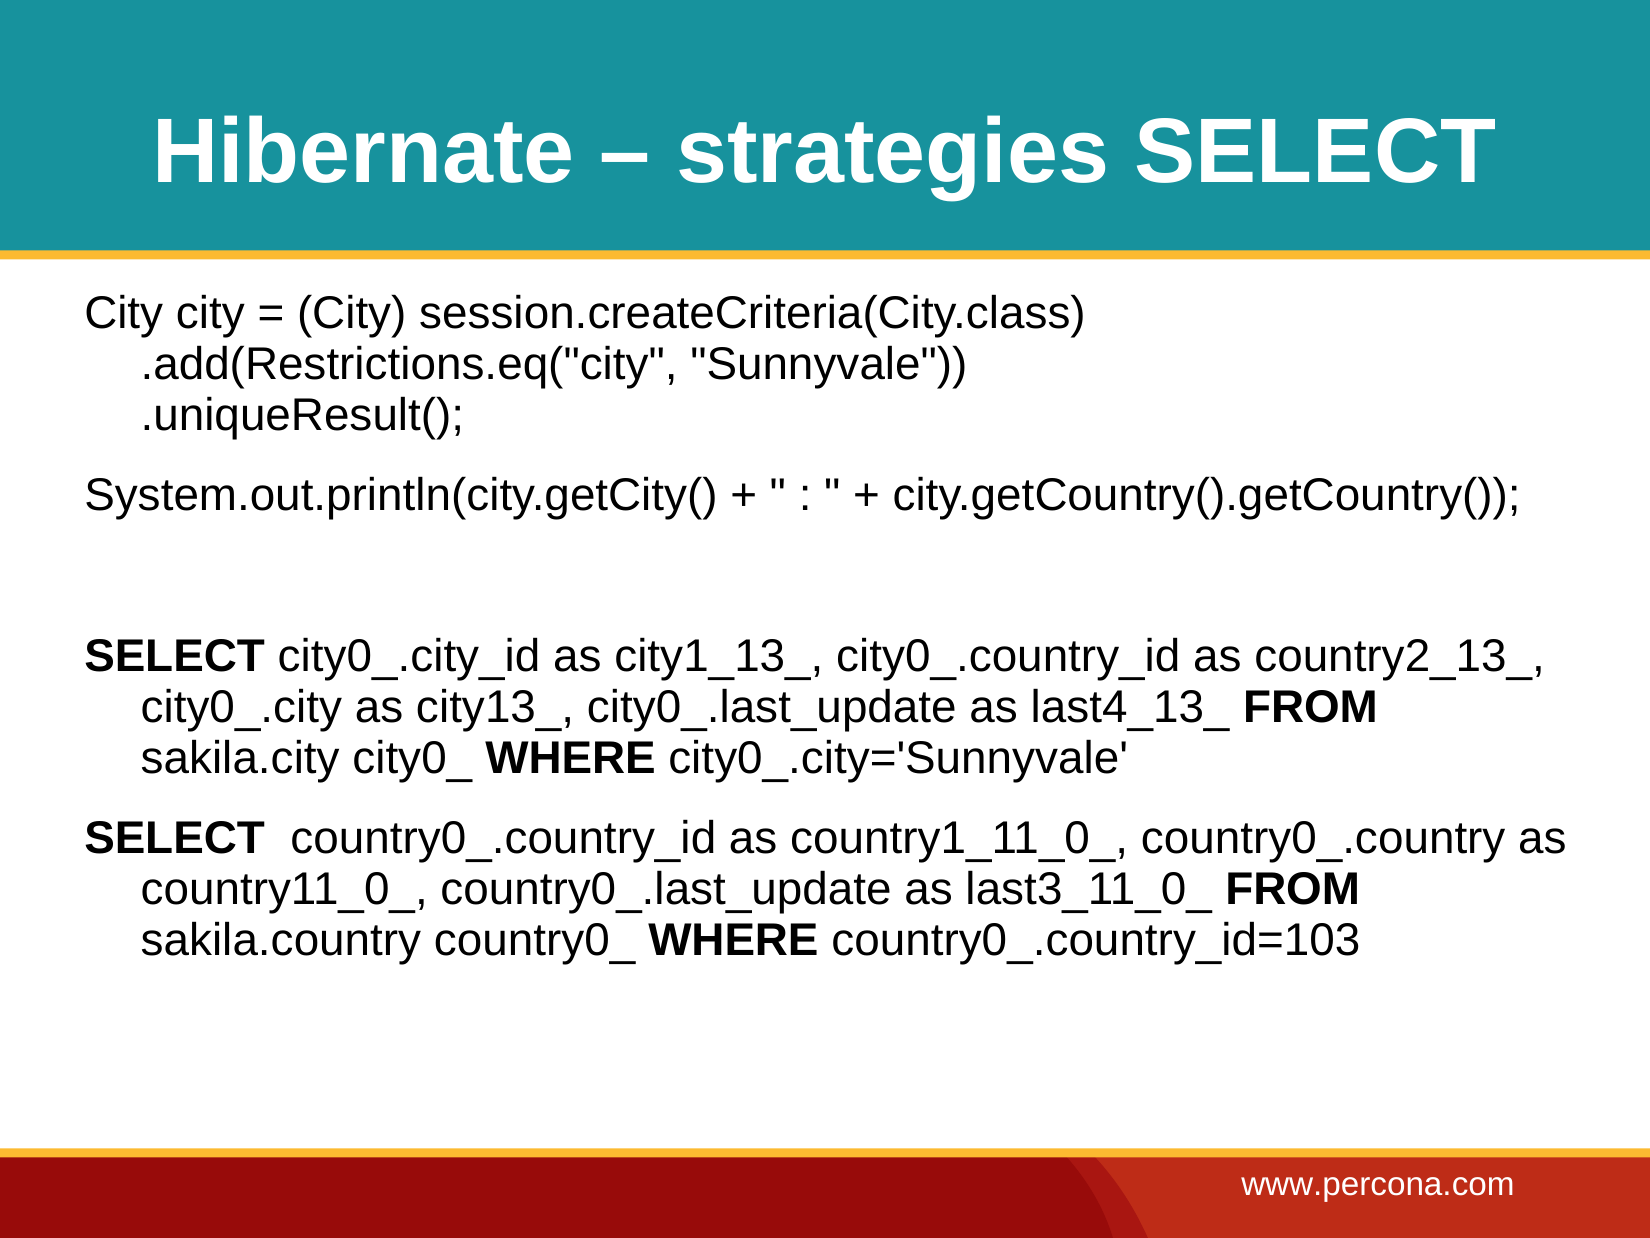

# Hibernate – strategies SELECT
City city = (City) session.createCriteria(City.class)
.add(Restrictions.eq("city", "Sunnyvale"))
.uniqueResult();
System.out.println(city.getCity() + " : " + city.getCountry().getCountry());
SELECT city0_.city_id as city1_13_, city0_.country_id as country2_13_, city0_.city as city13_, city0_.last_update as last4_13_ FROM sakila.city city0_ WHERE city0_.city='Sunnyvale'
SELECT country0_.country_id as country1_11_0_, country0_.country as country11_0_, country0_.last_update as last3_11_0_ FROM sakila.country country0_ WHERE country0_.country_id=103
www.percona.com